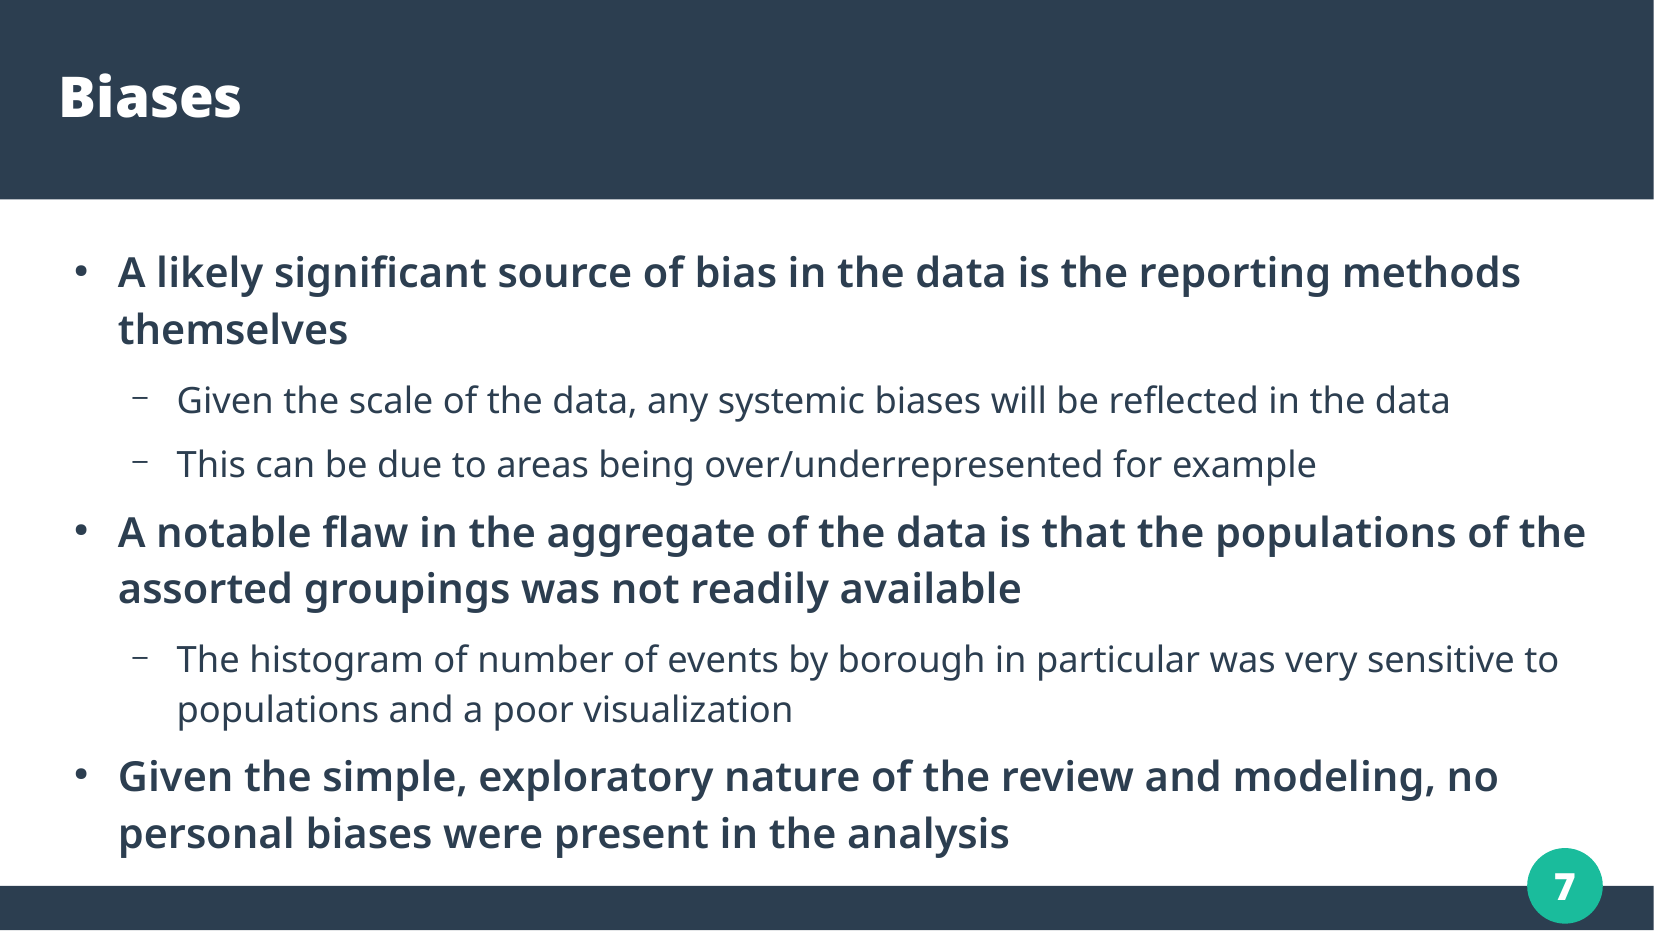

# Biases
A likely significant source of bias in the data is the reporting methods themselves
Given the scale of the data, any systemic biases will be reflected in the data
This can be due to areas being over/underrepresented for example
A notable flaw in the aggregate of the data is that the populations of the assorted groupings was not readily available
The histogram of number of events by borough in particular was very sensitive to populations and a poor visualization
Given the simple, exploratory nature of the review and modeling, no personal biases were present in the analysis